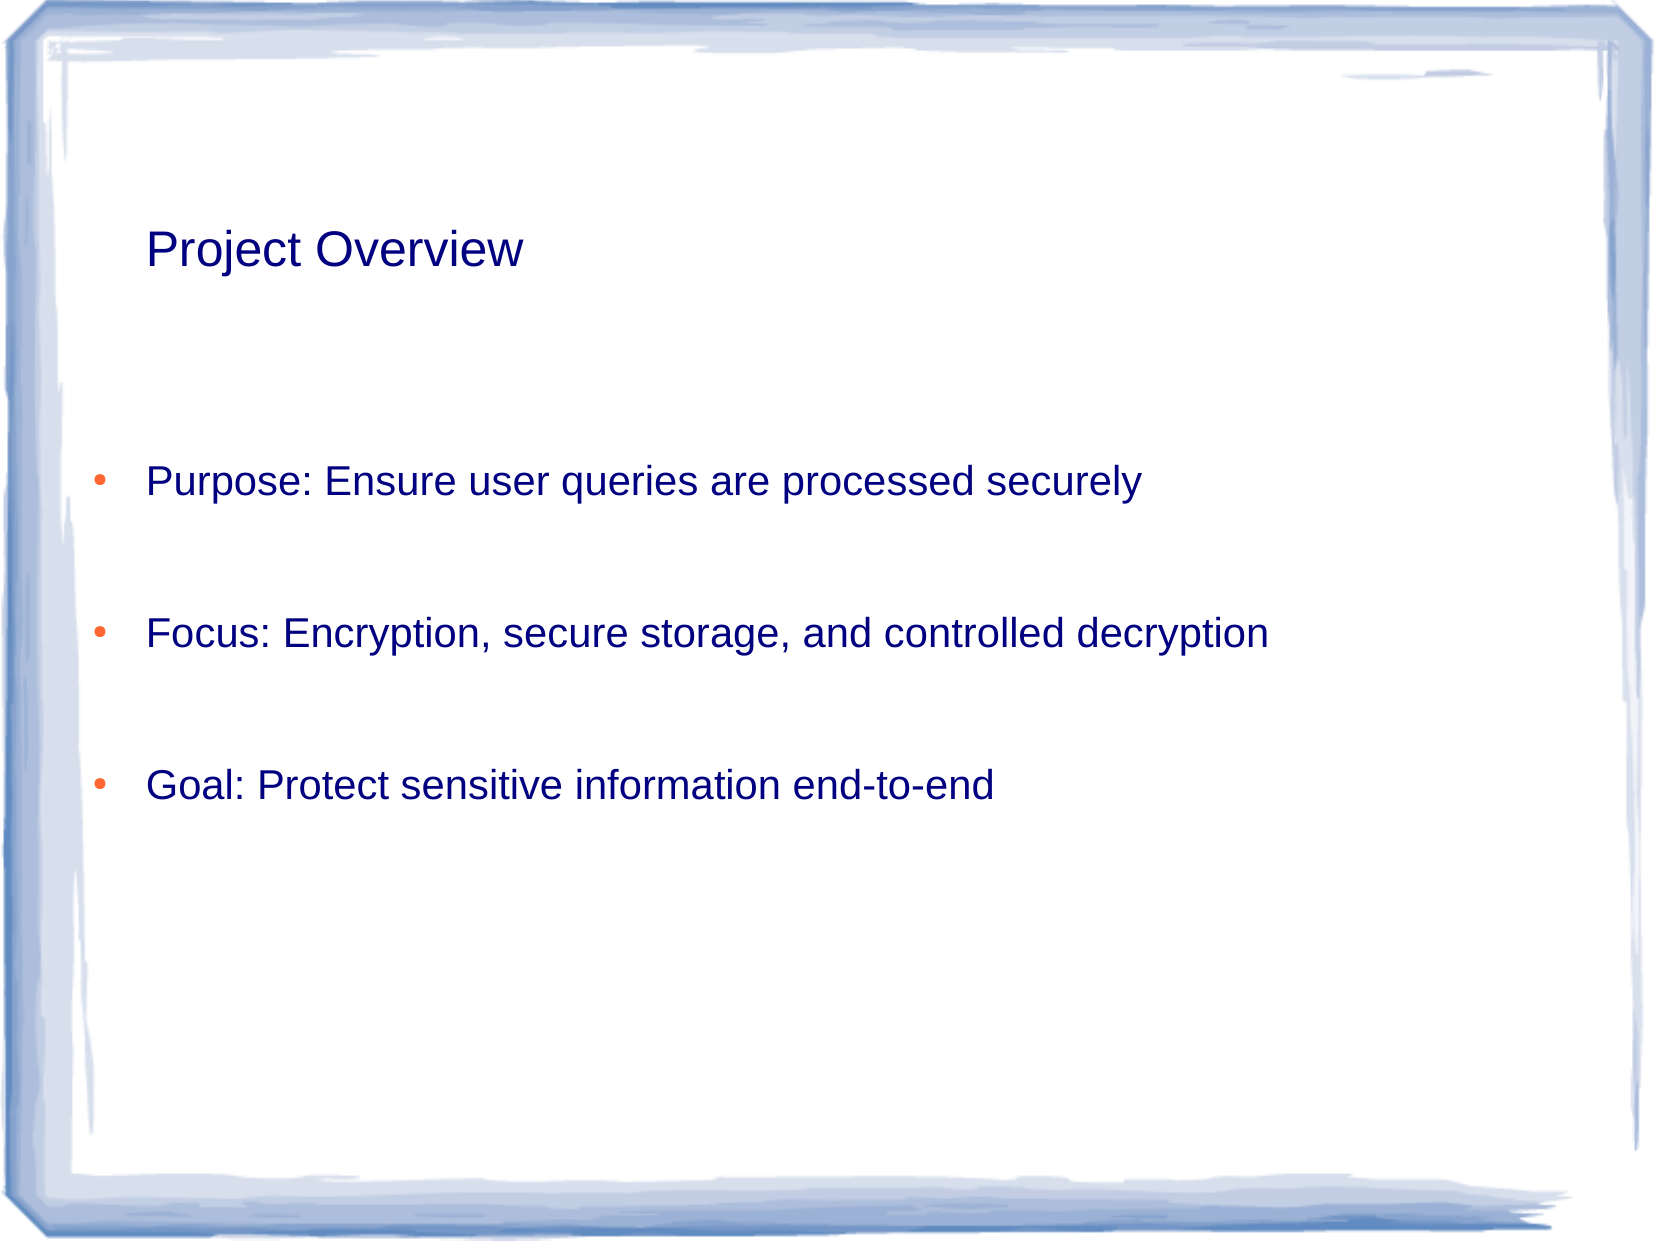

# Project Overview
Purpose: Ensure user queries are processed securely
Focus: Encryption, secure storage, and controlled decryption
Goal: Protect sensitive information end-to-end